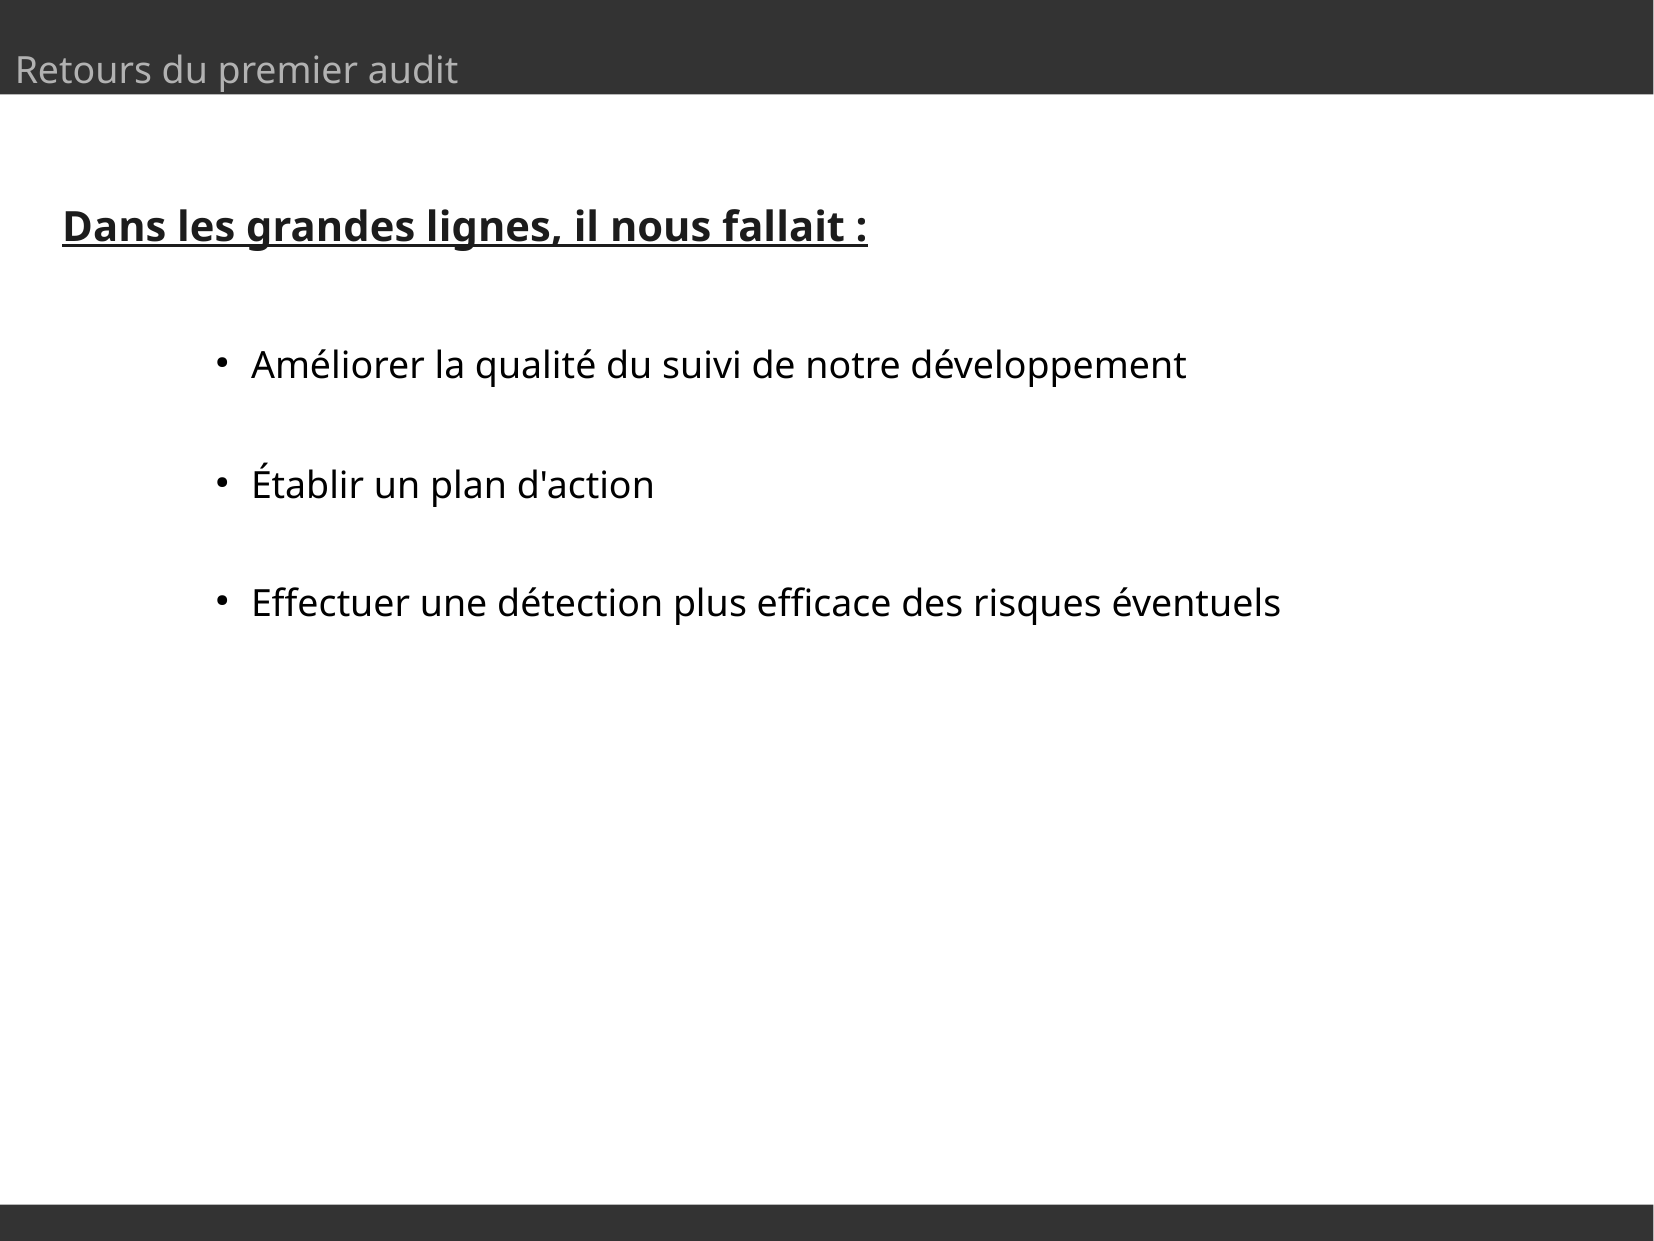

Retours du premier audit
Dans les grandes lignes, il nous fallait :
Améliorer la qualité du suivi de notre développement
Établir un plan d'action
Effectuer une détection plus efficace des risques éventuels